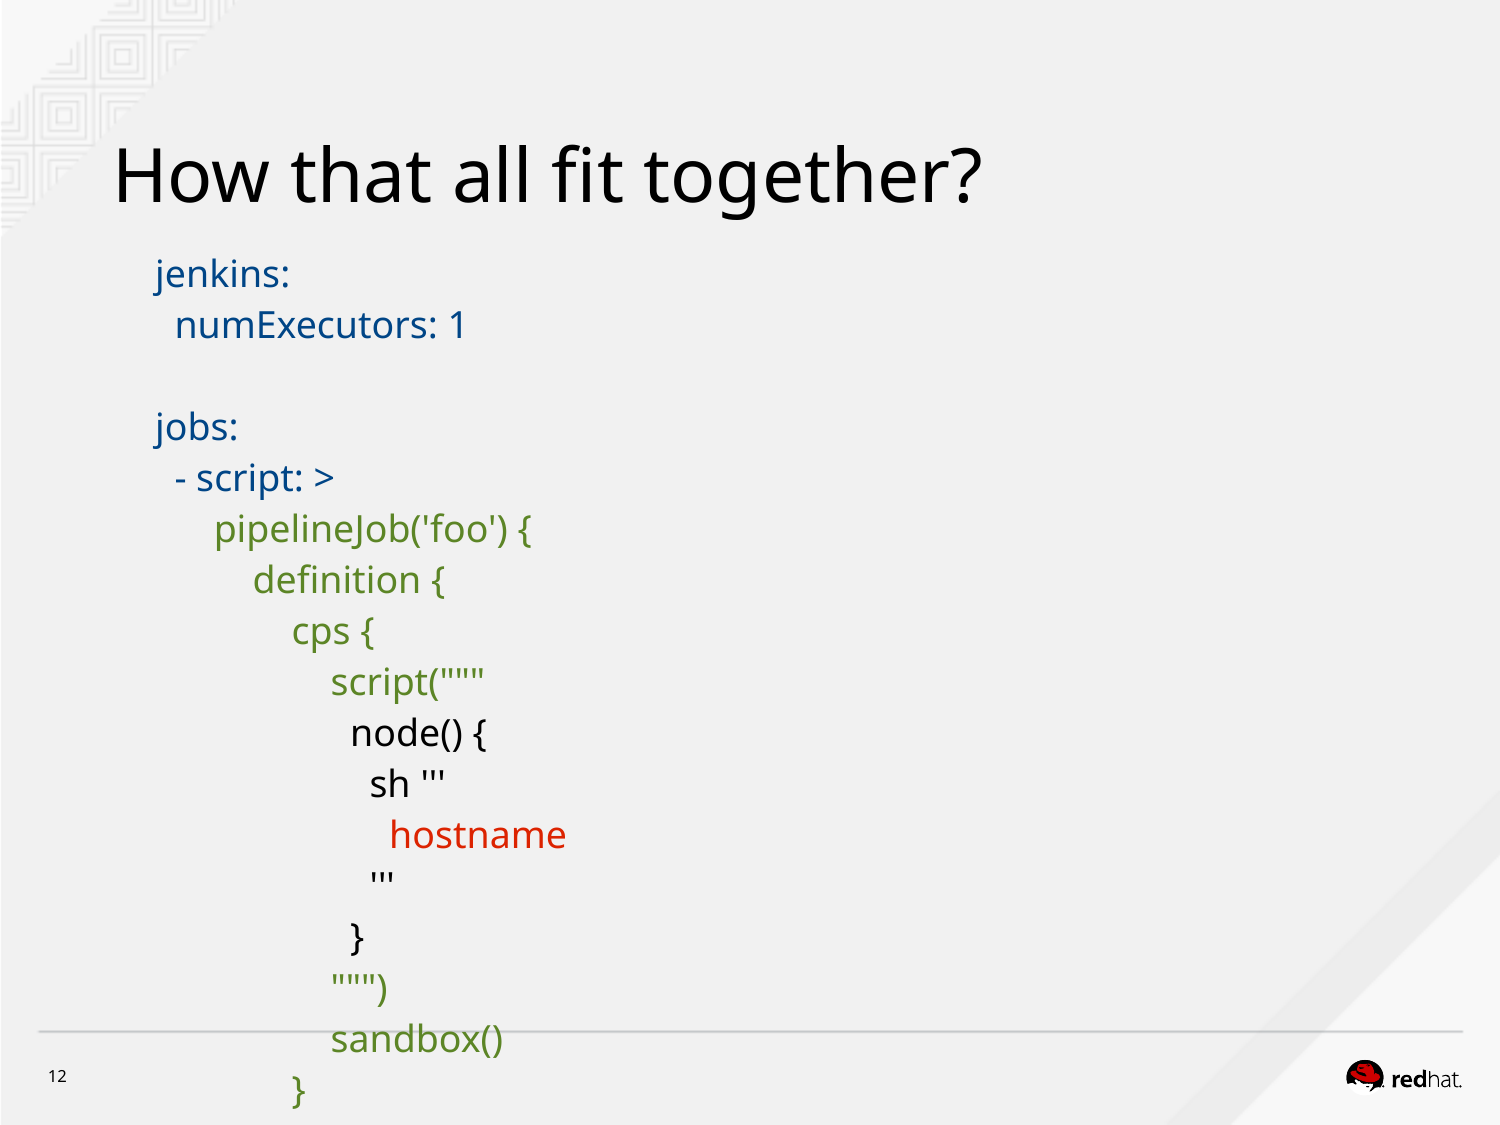

# How that all fit together?
jenkins:
 numExecutors: 1
jobs:
 - script: >
 pipelineJob('foo') {
 definition {
 cps {
 script("""
 node() {
 sh '''
 hostname
 '''
 }
 """)
 sandbox()
 }
 }
 }
12